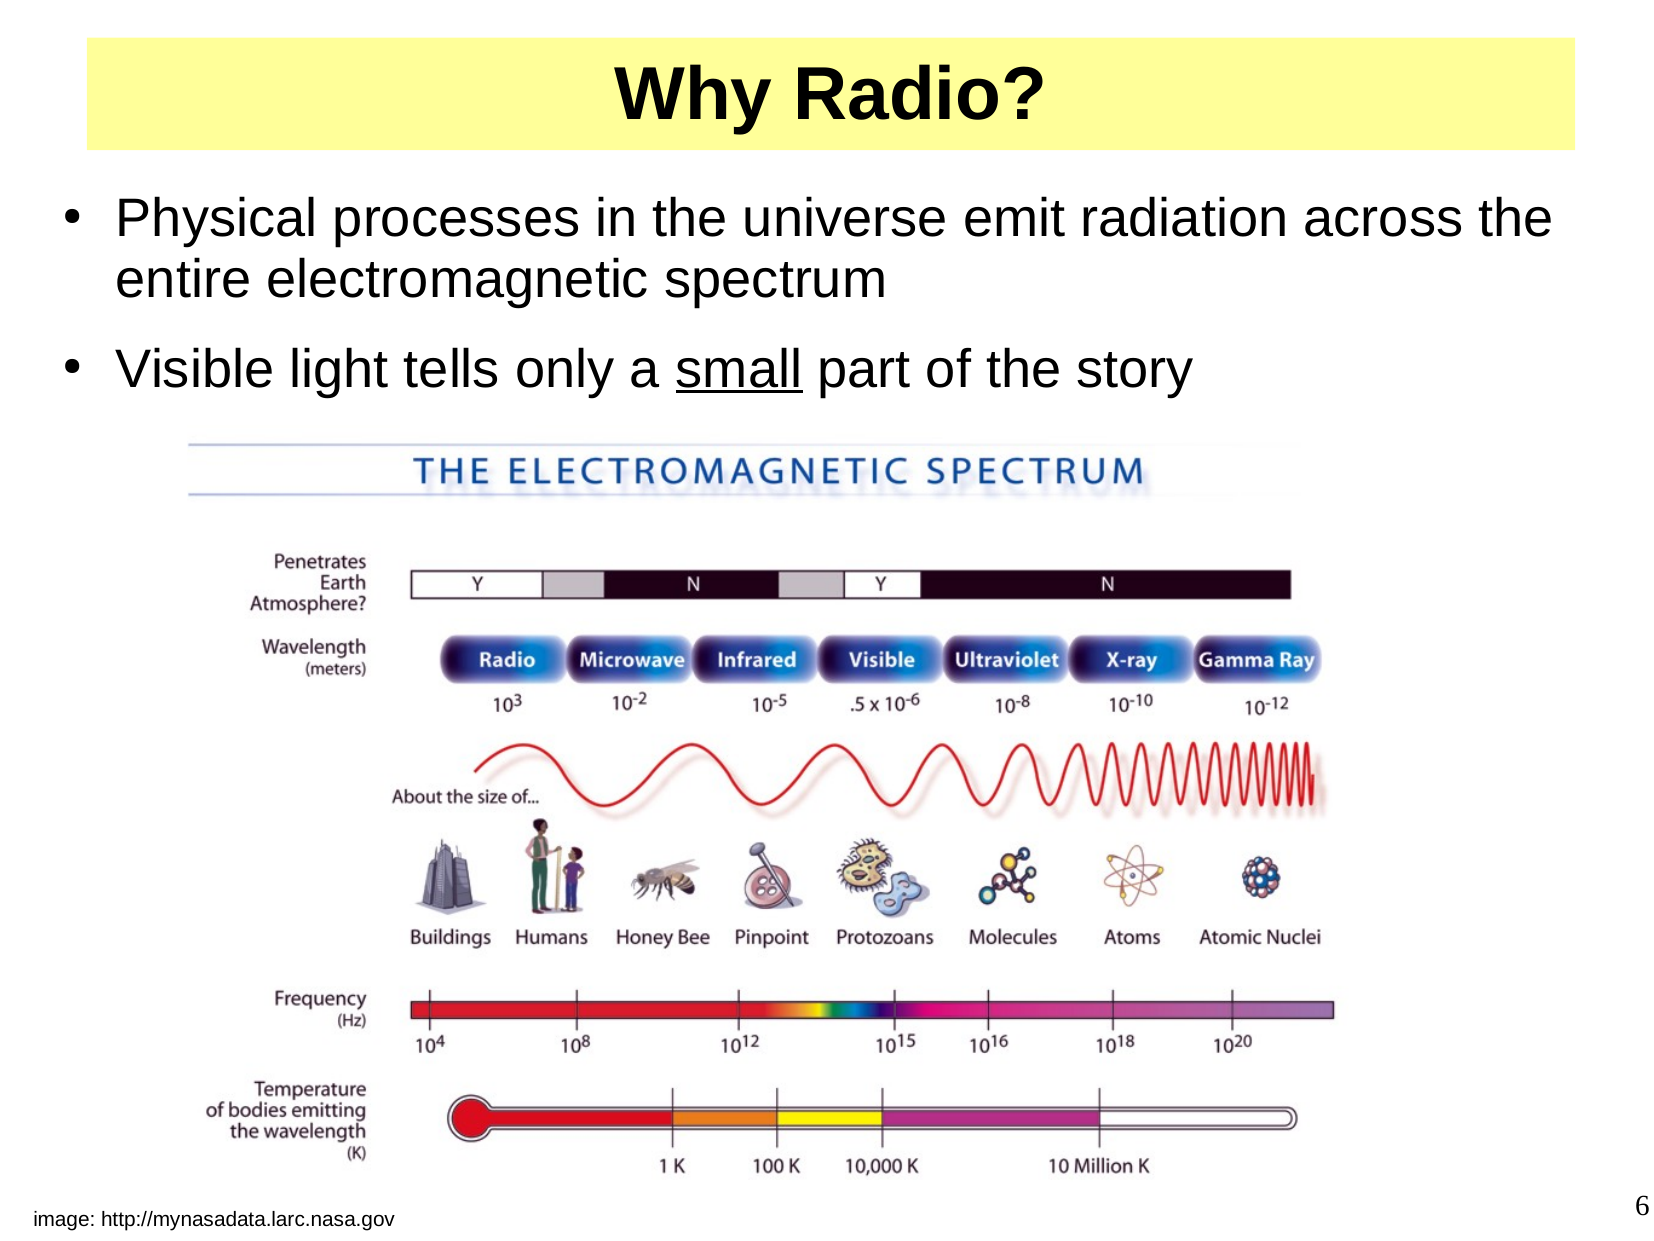

# Why Radio?
Physical processes in the universe emit radiation across the entire electromagnetic spectrum
Visible light tells only a small part of the story
6
image: http://mynasadata.larc.nasa.gov